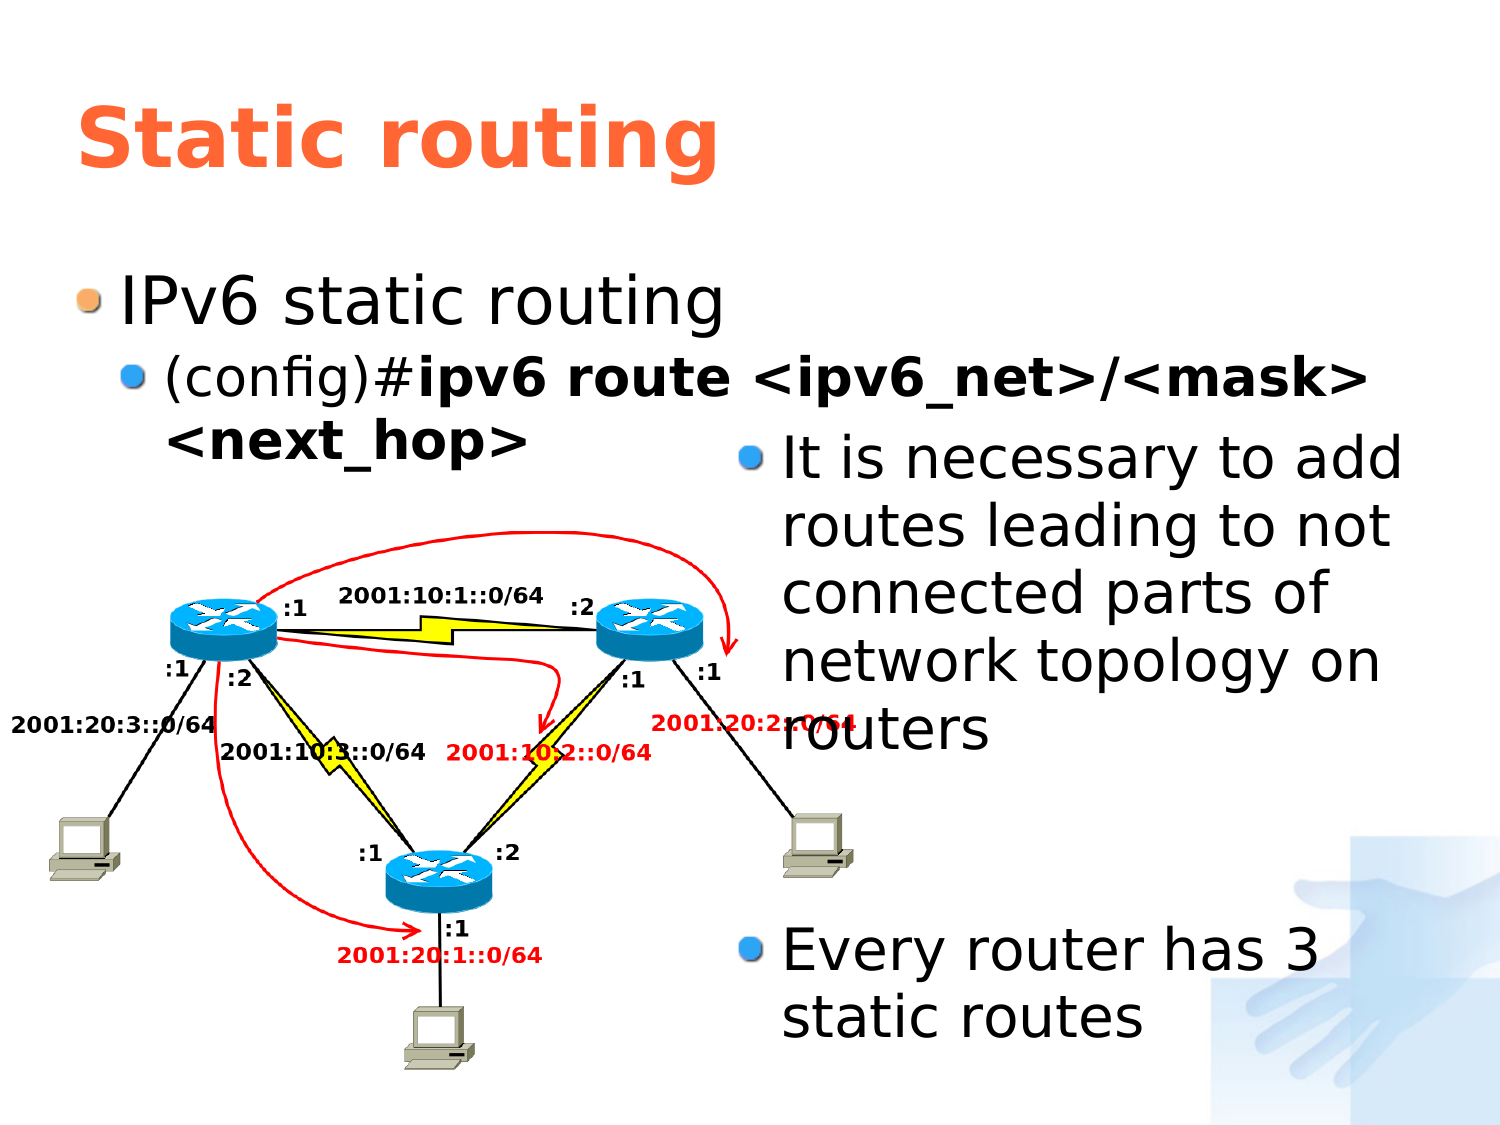

# Static routing
IPv6 static routing
(config)#ipv6 route <ipv6_net>/<mask> <next_hop>
It is necessary to add routes leading to not connected parts of network topology on routers
Every router has 3 static routes